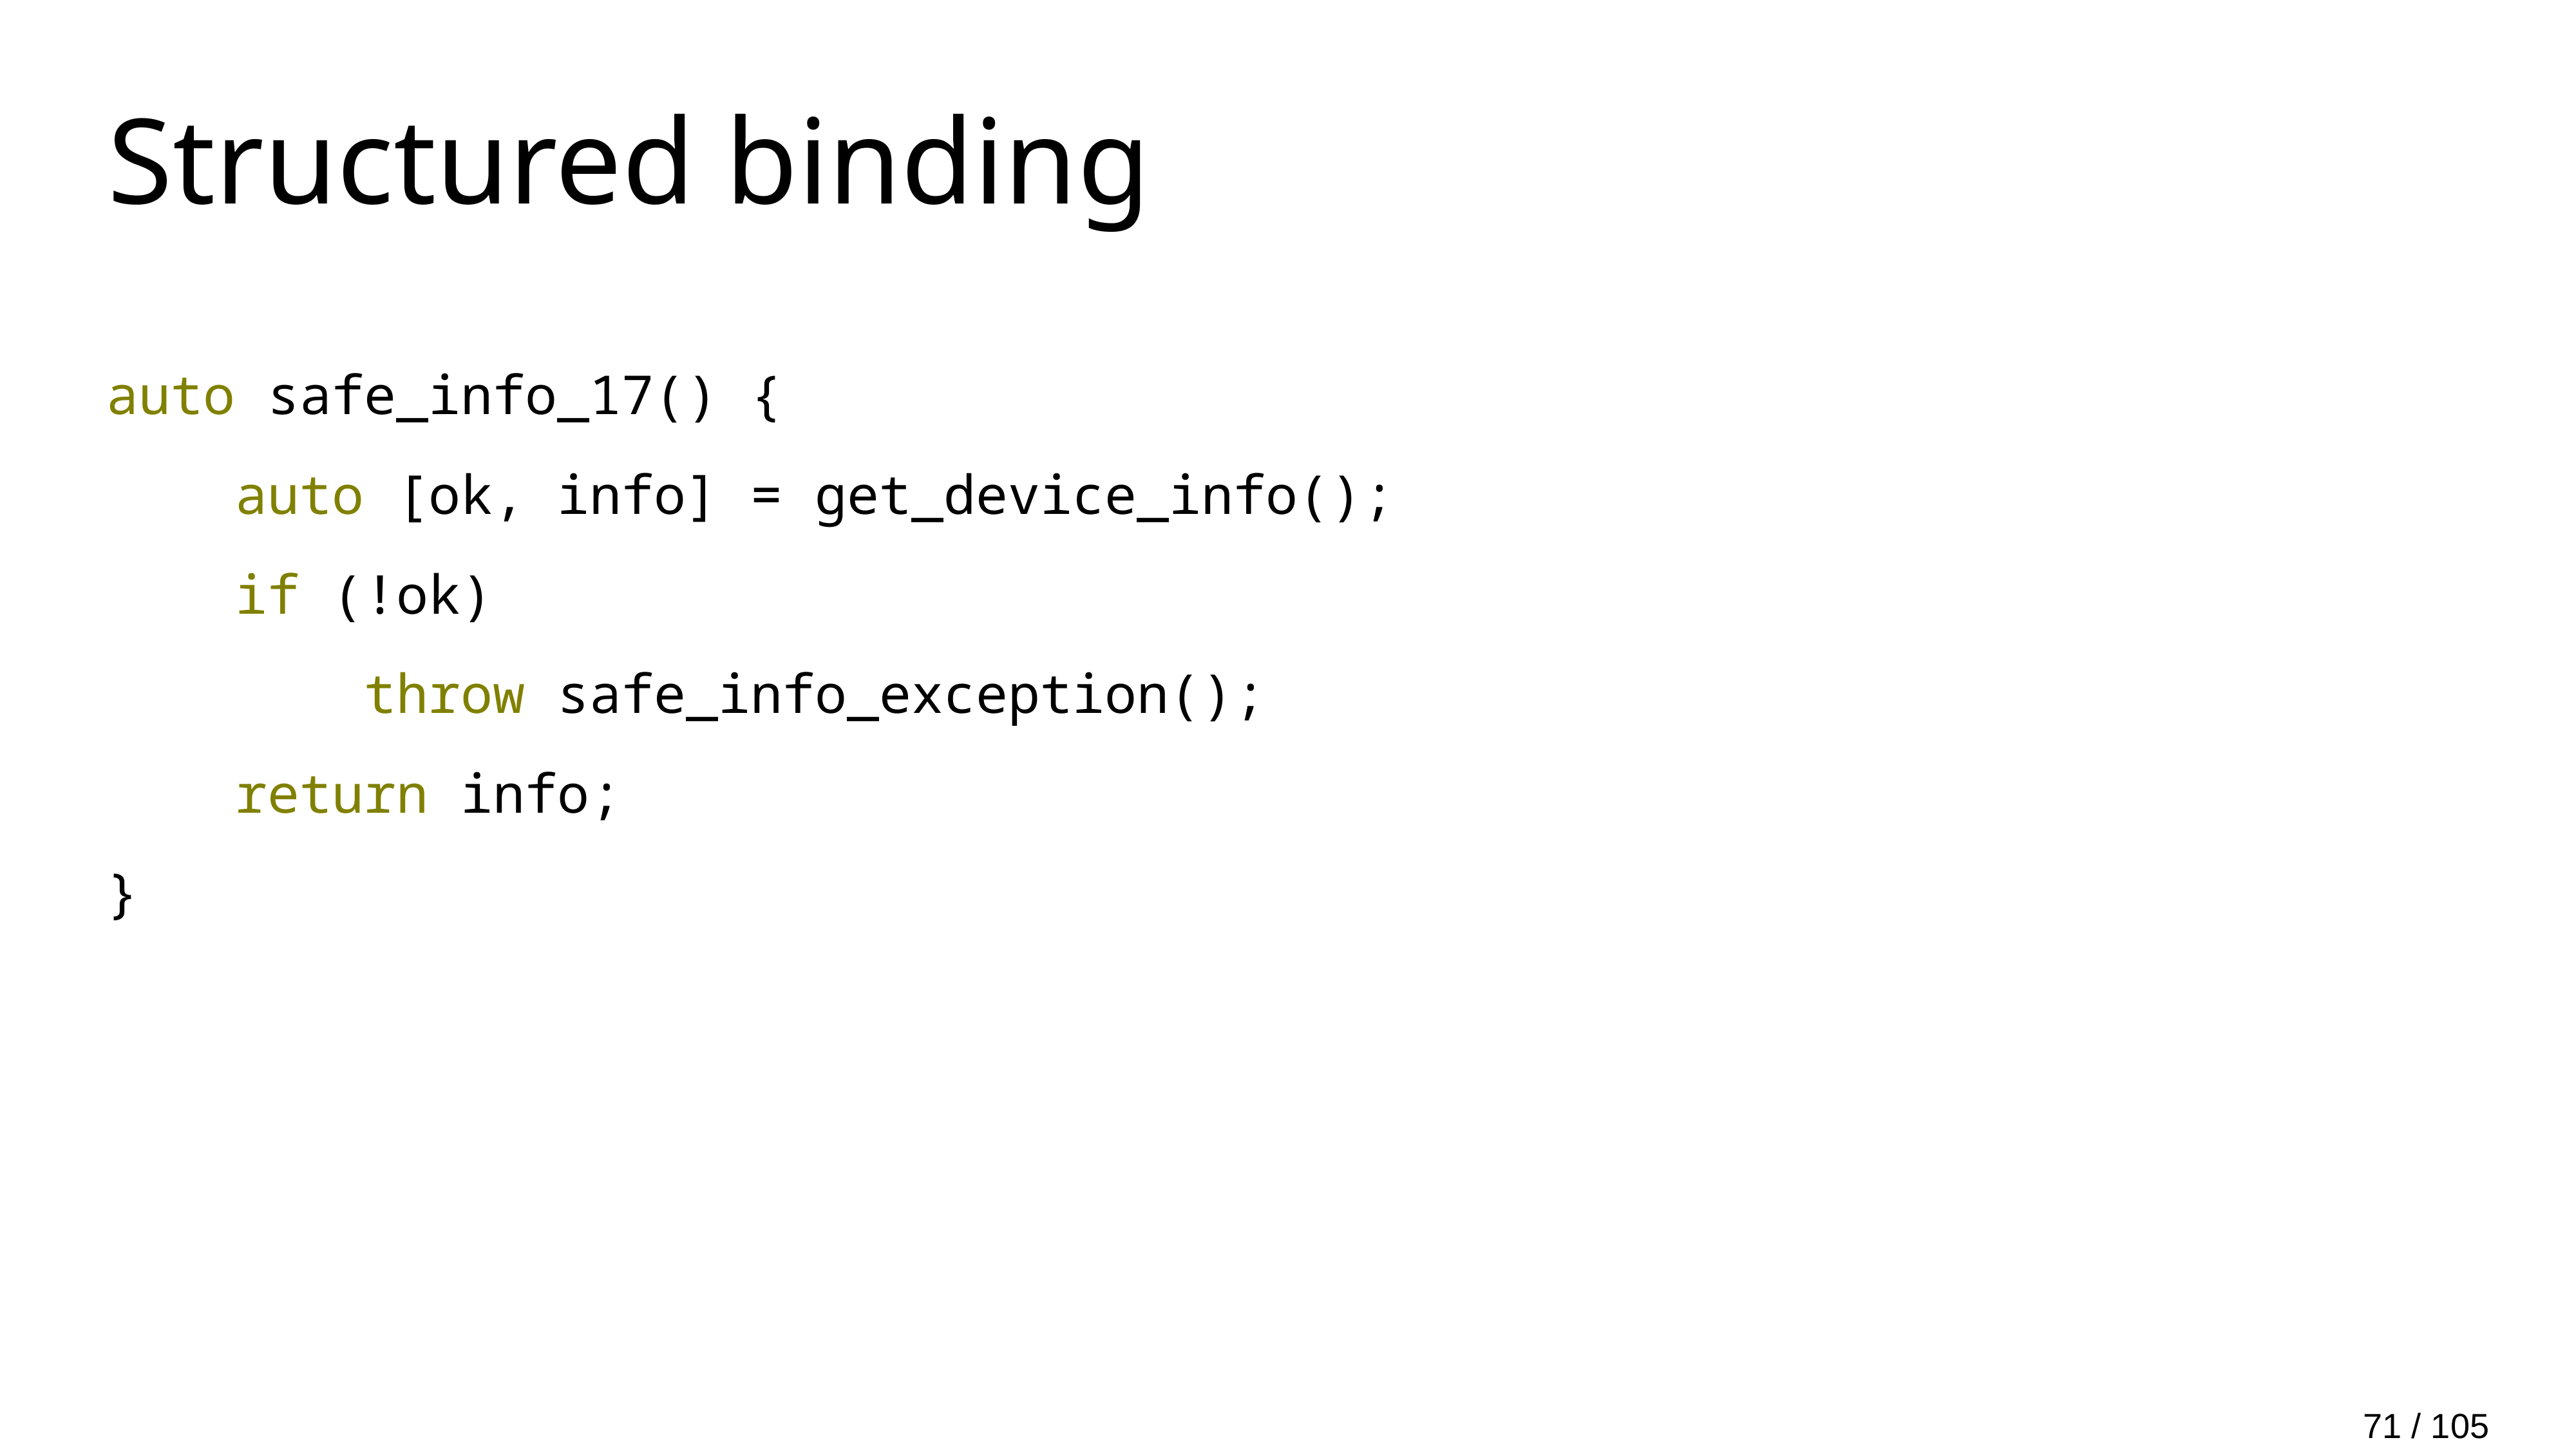

# Structured binding
auto safe_info_17() {
 auto [ok, info] = get_device_info();
 if (!ok)
 throw safe_info_exception();
 return info;
}